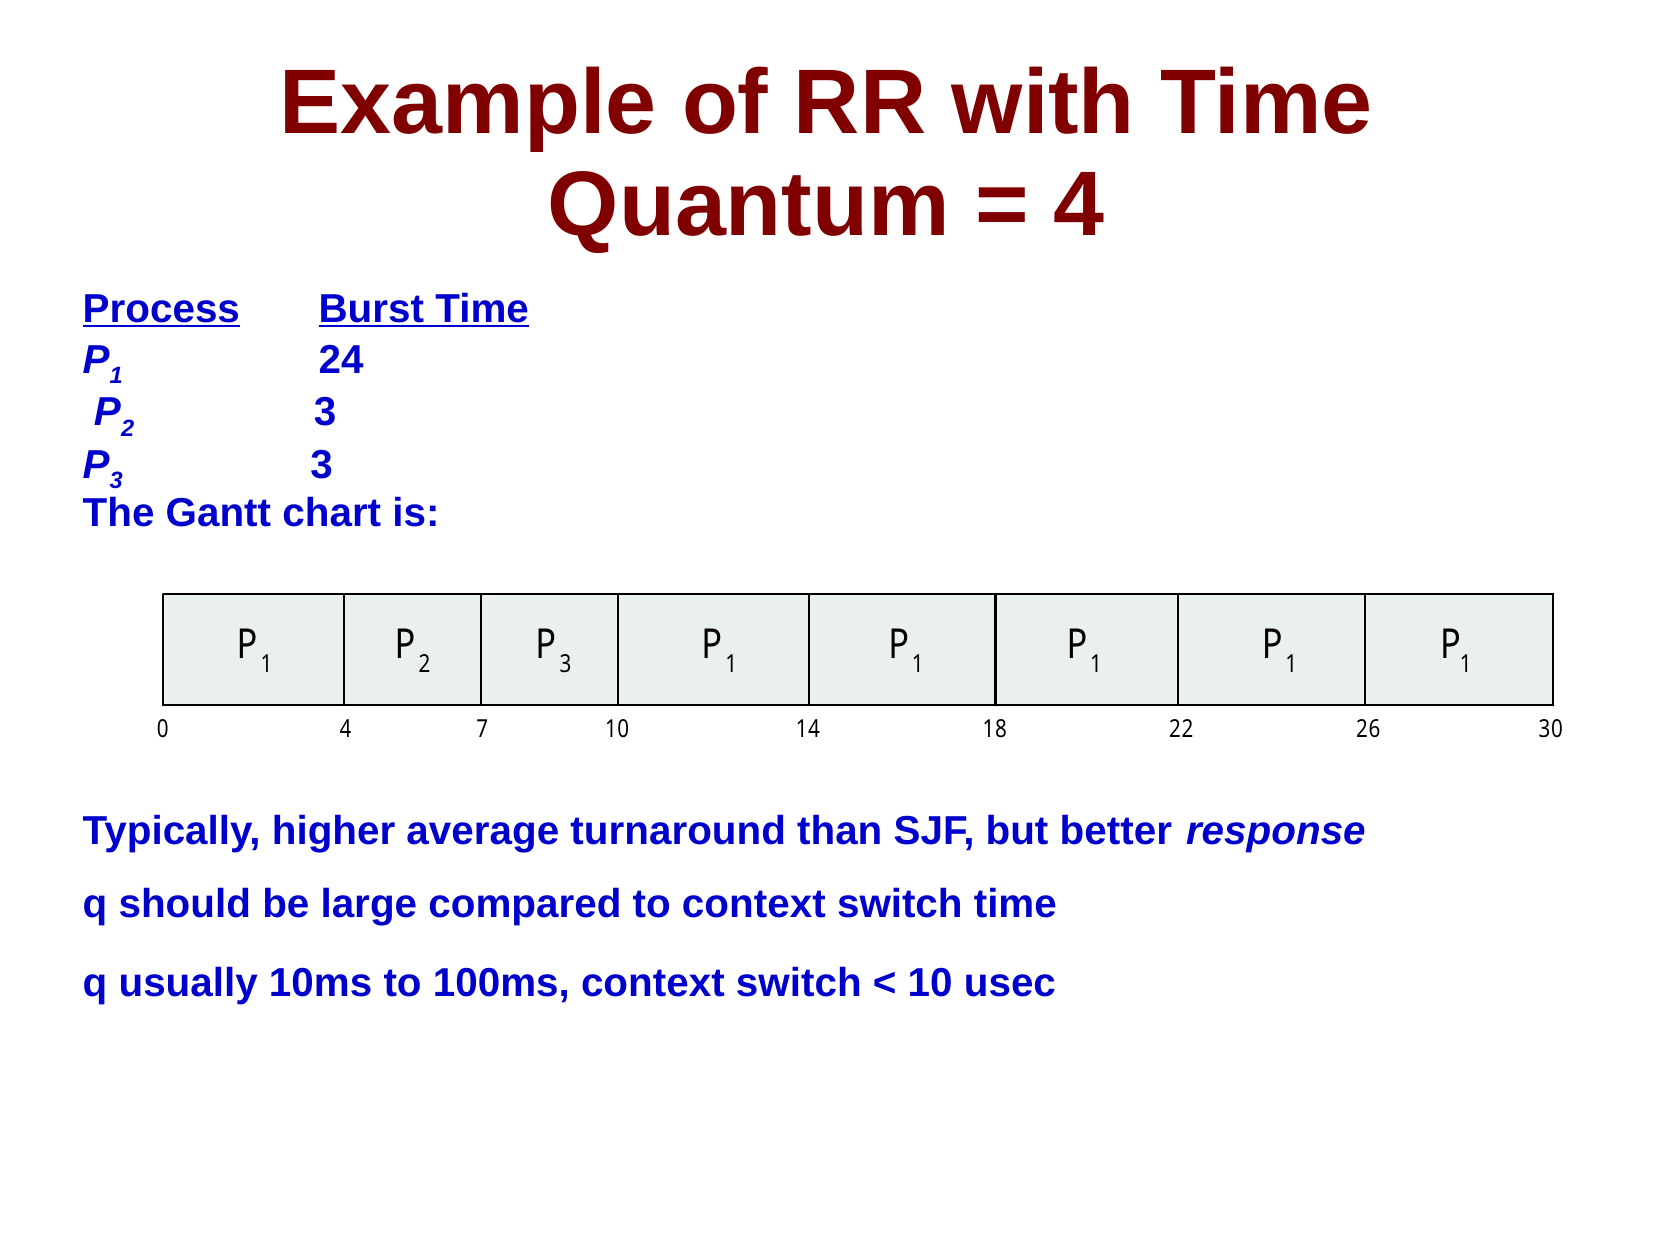

# Example of RR with Time Quantum = 4
Process		Burst Time
P1					 		24
 P2	 	 3
P3	 	 3
The Gantt chart is:
Typically, higher average turnaround than SJF, but better response
q should be large compared to context switch time
q usually 10ms to 100ms, context switch < 10 usec